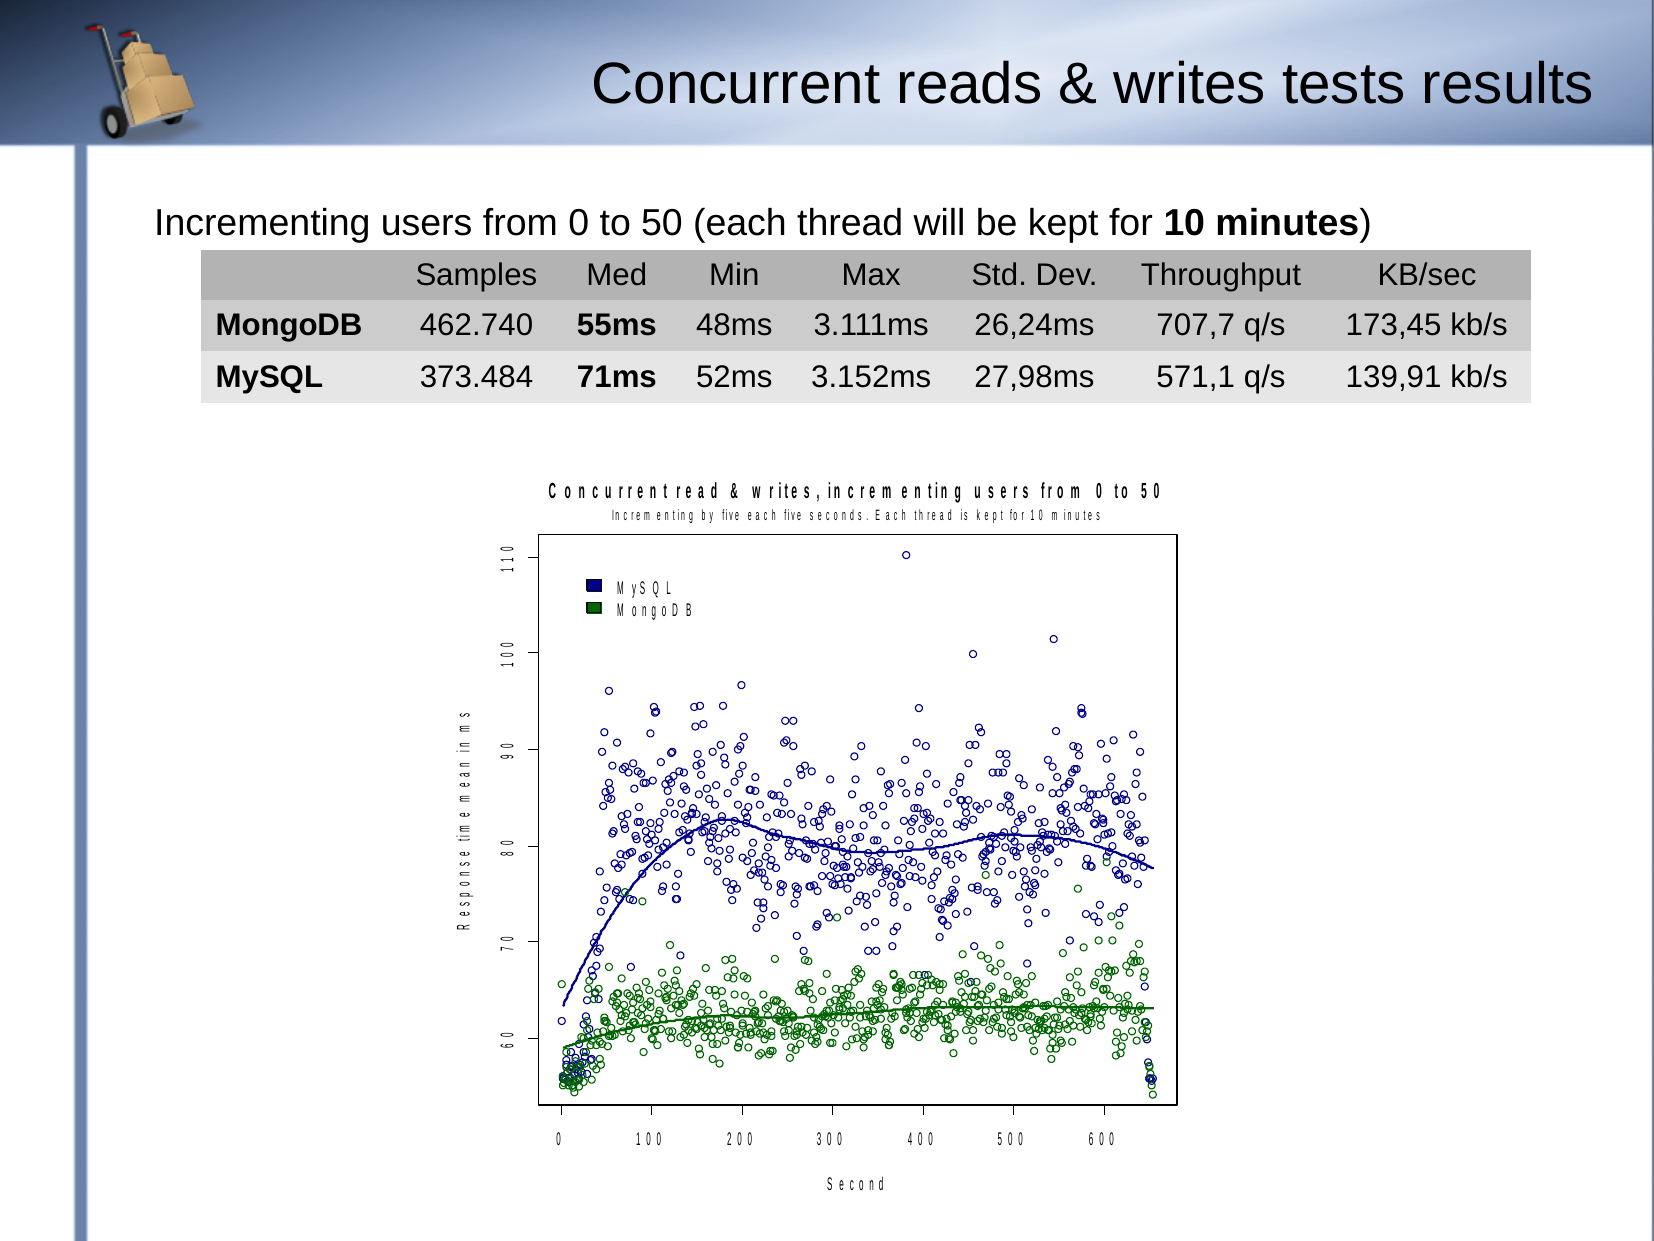

# Concurrent reads & writes tests results
Incrementing users from 0 to 50 (each thread will be kept for 10 minutes)
| | Samples | Med | Min | Max | Std. Dev. | Throughput | KB/sec |
| --- | --- | --- | --- | --- | --- | --- | --- |
| MongoDB | 462.740 | 55ms | 48ms | 3.111ms | 26,24ms | 707,7 q/s | 173,45 kb/s |
| MySQL | 373.484 | 71ms | 52ms | 3.152ms | 27,98ms | 571,1 q/s | 139,91 kb/s |